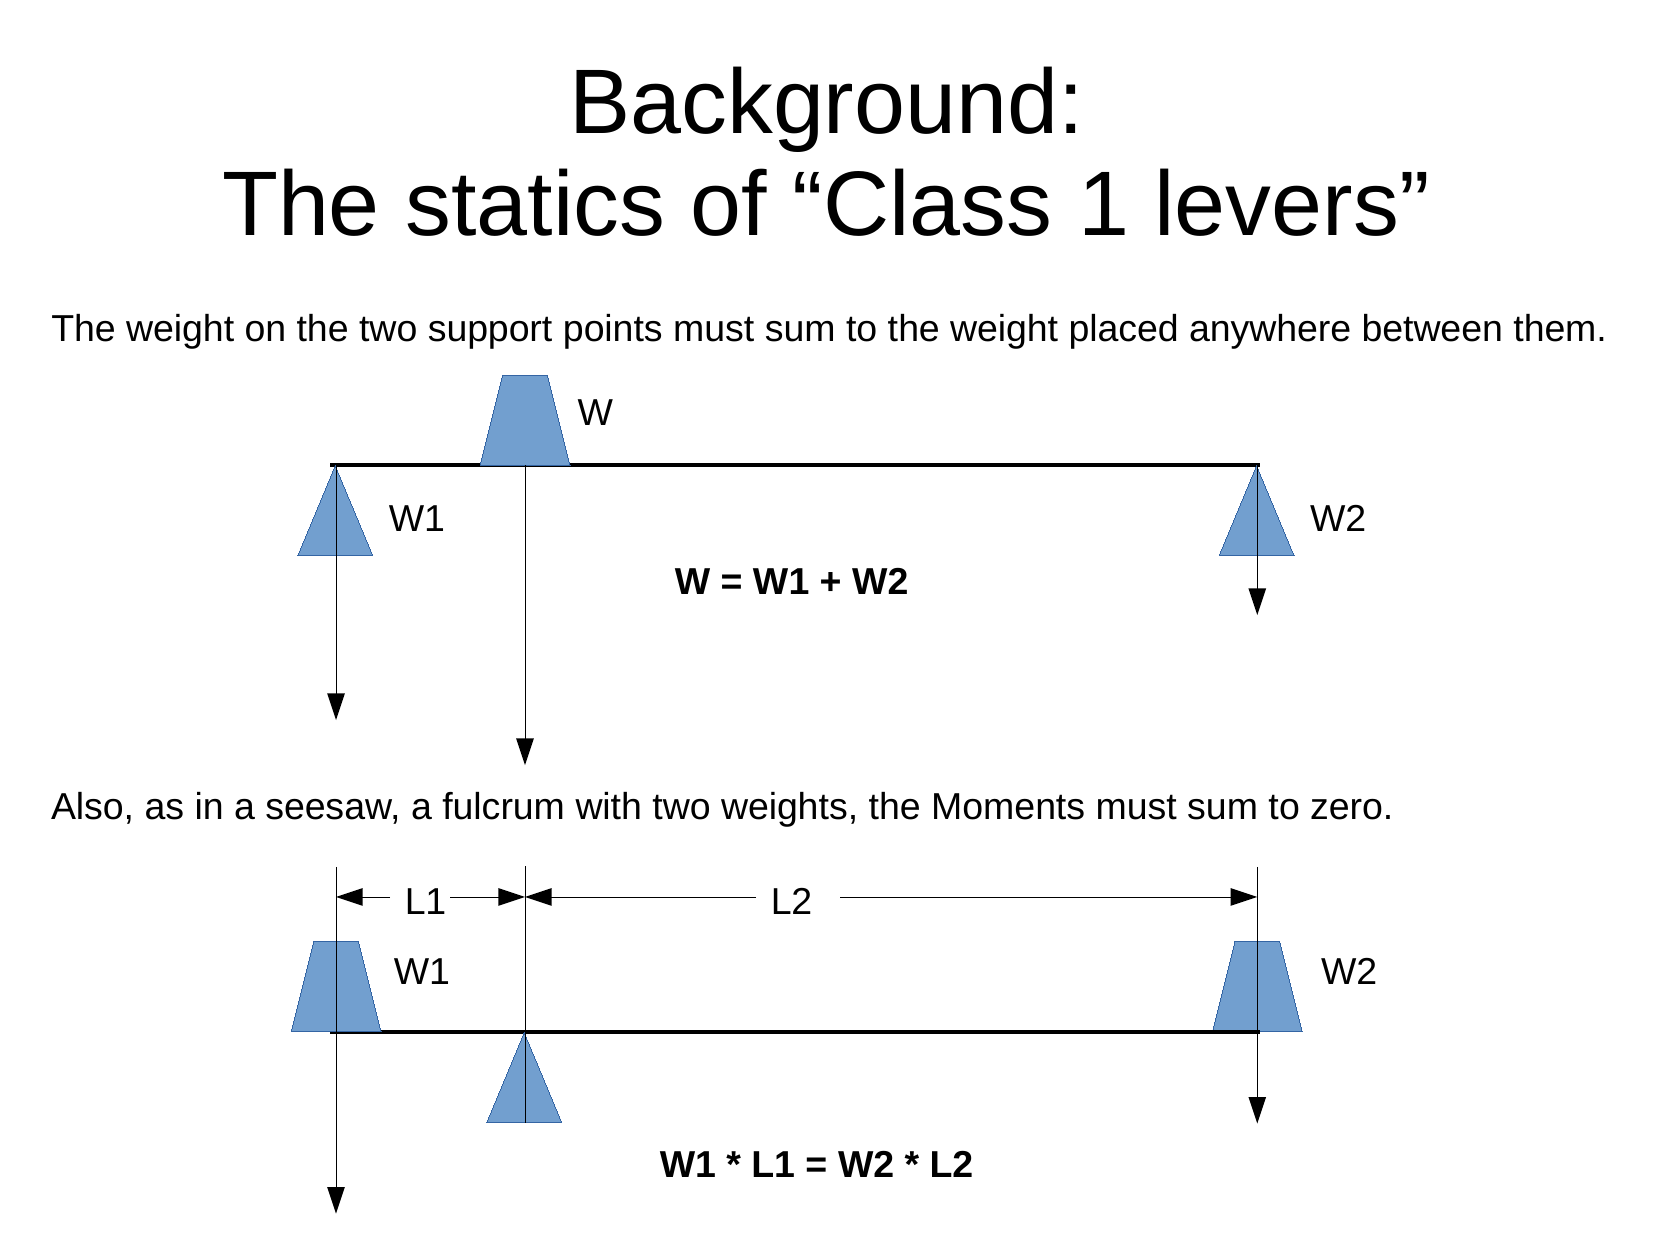

# Background: The statics of “Class 1 levers”
The weight on the two support points must sum to the weight placed anywhere between them.
W
W1
W2
W = W1 + W2
Also, as in a seesaw, a fulcrum with two weights, the Moments must sum to zero.
L1
L2
W1
W2
W1 * L1 = W2 * L2